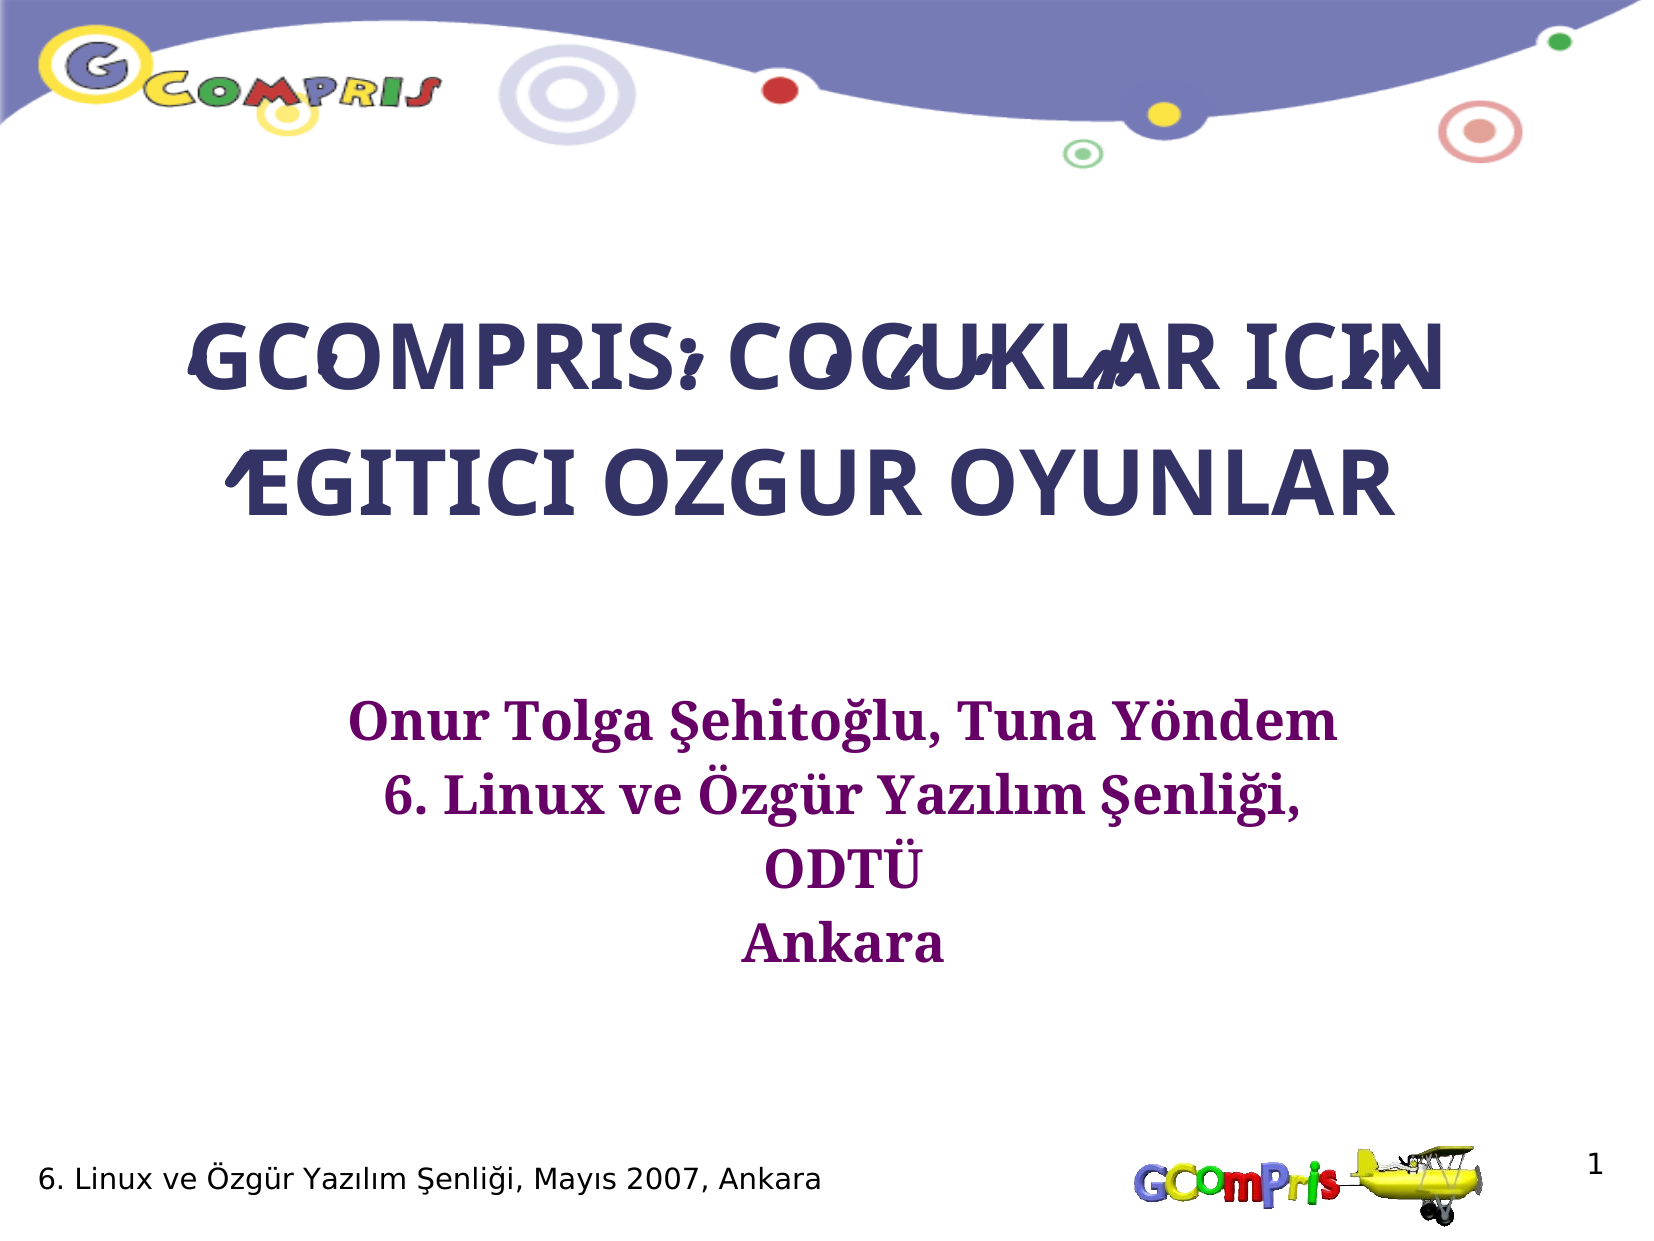

# GCOMPRIS: COCUKLAR ICIN EGITICI OZGUR OYUNLAR
Onur Tolga Şehitoğlu, Tuna Yöndem
6. Linux ve Özgür Yazılım Şenliği,
ODTÜ
Ankara